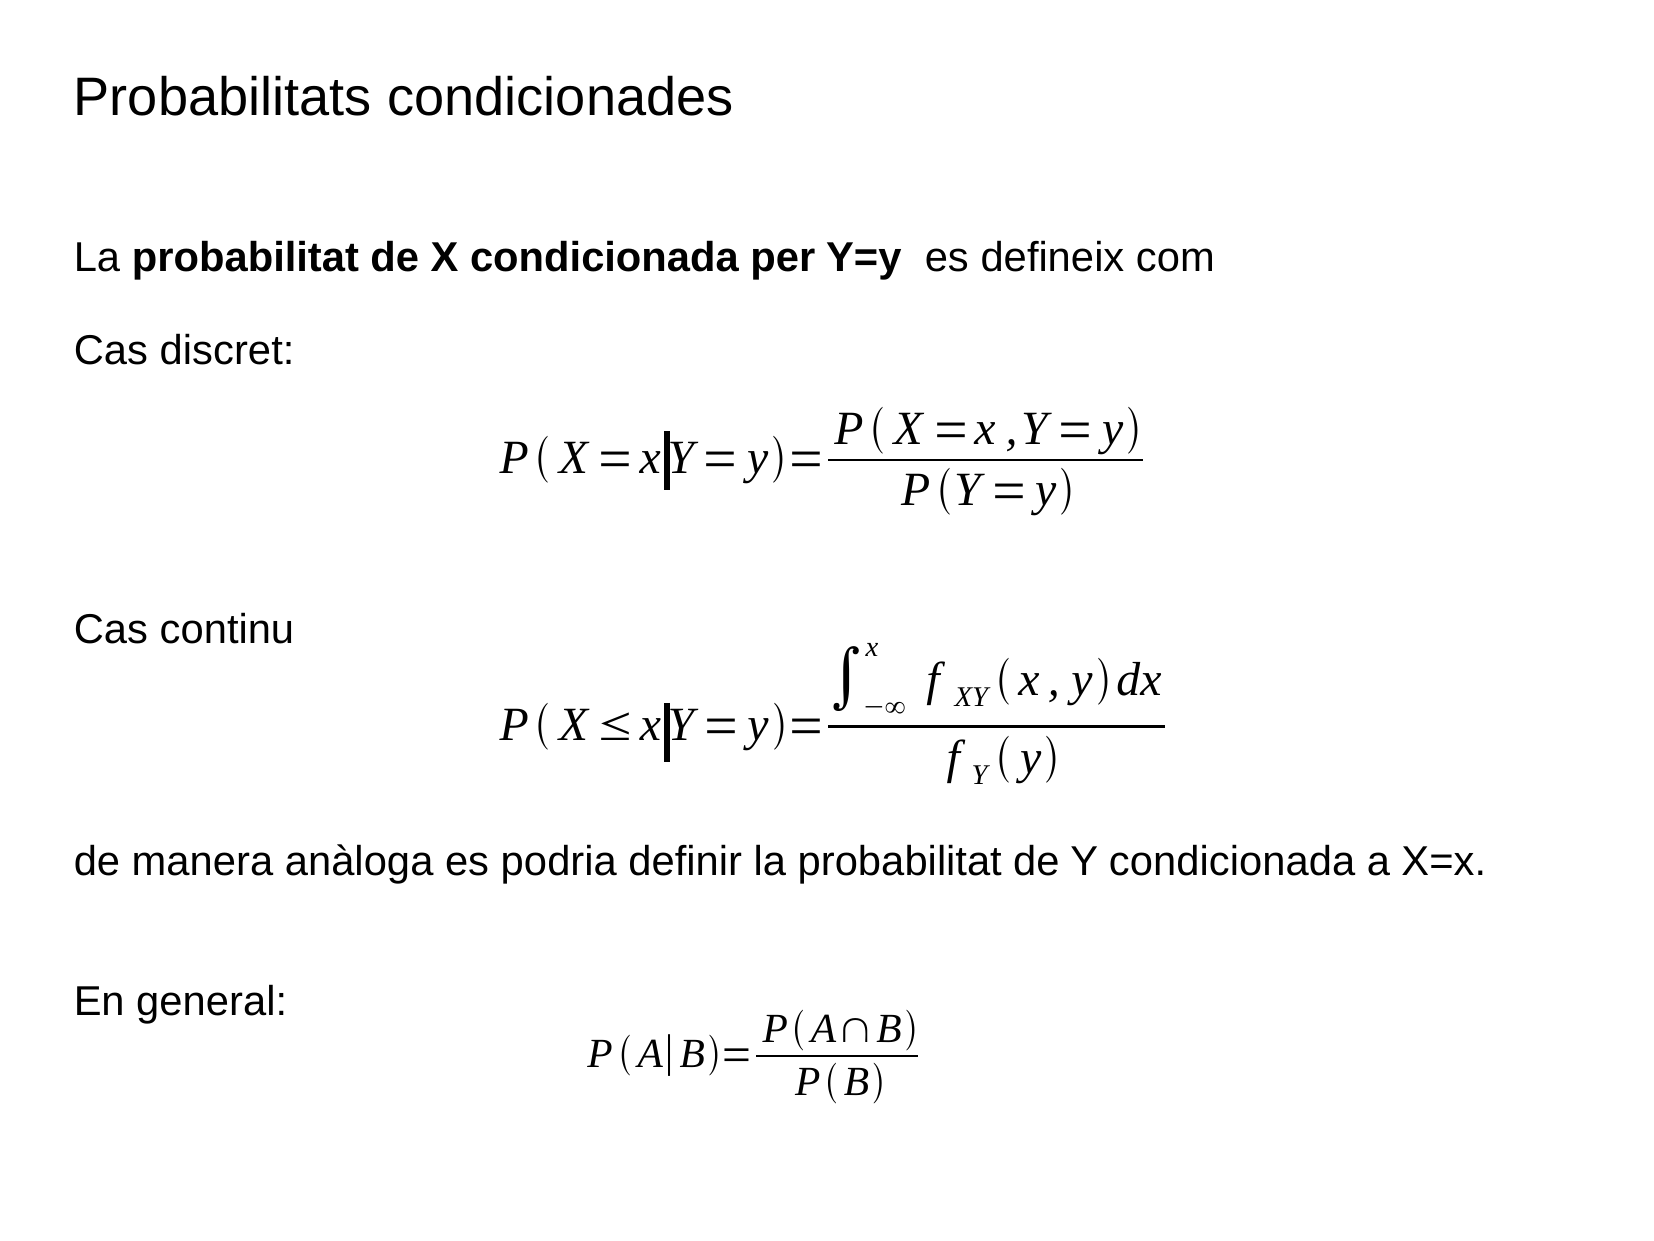

Probabilitats condicionades
La probabilitat de X condicionada per Y=y es defineix com
Cas discret:
Cas continu
de manera anàloga es podria definir la probabilitat de Y condicionada a X=x.
En general: